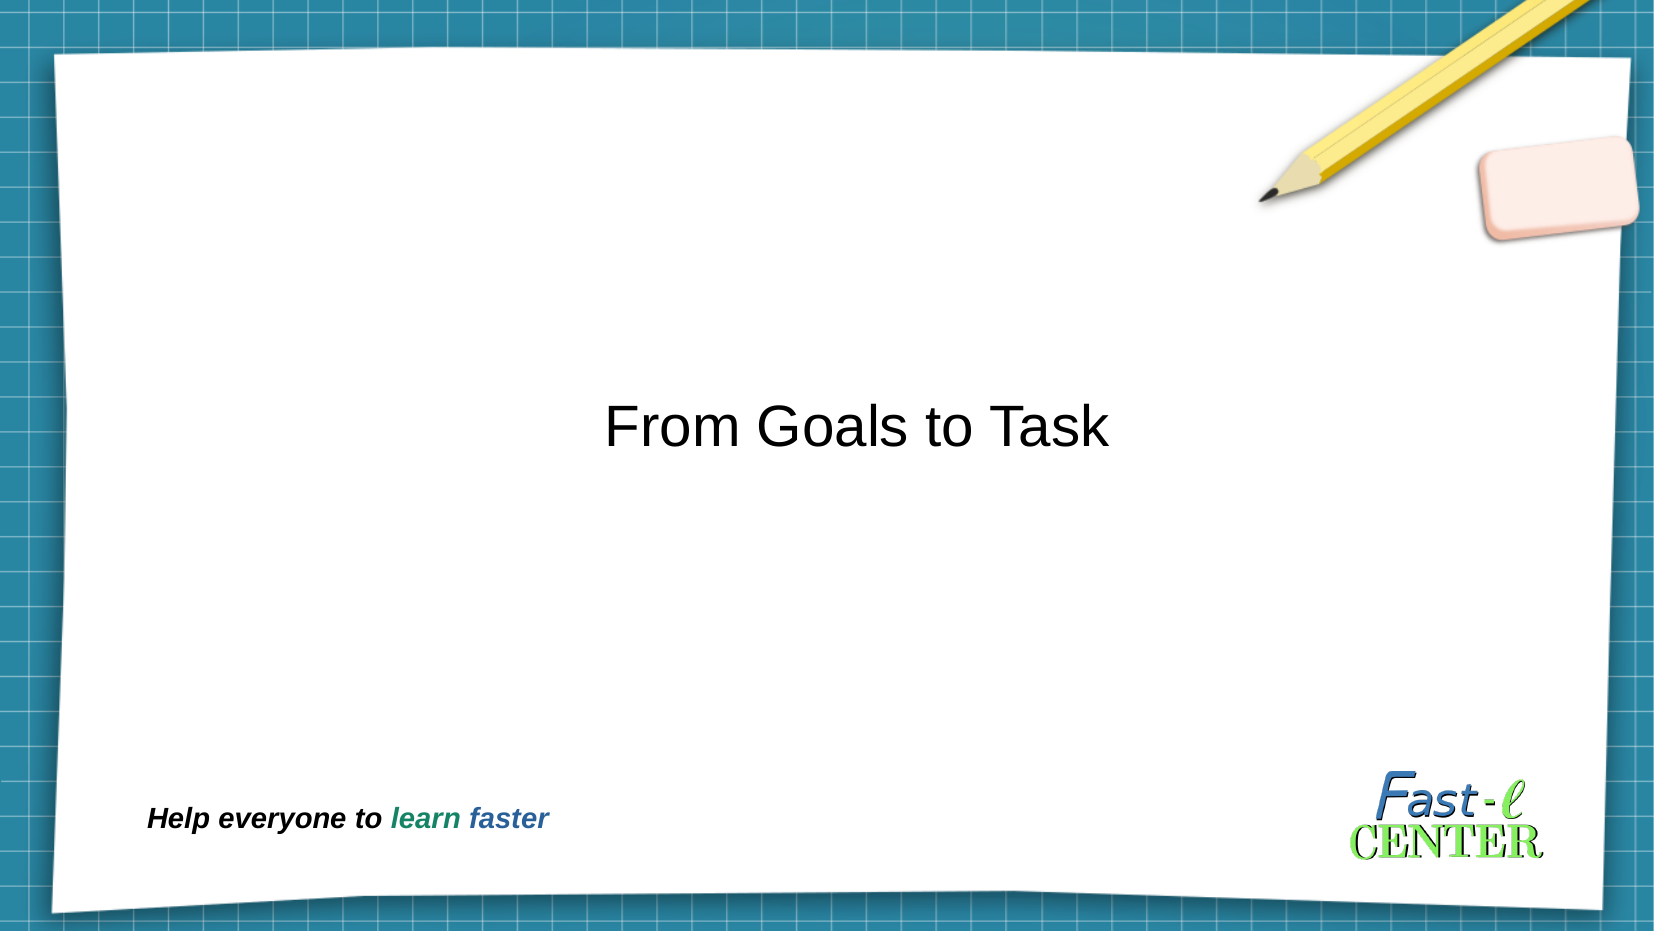

From Goals to Task
Help everyone to learn faster